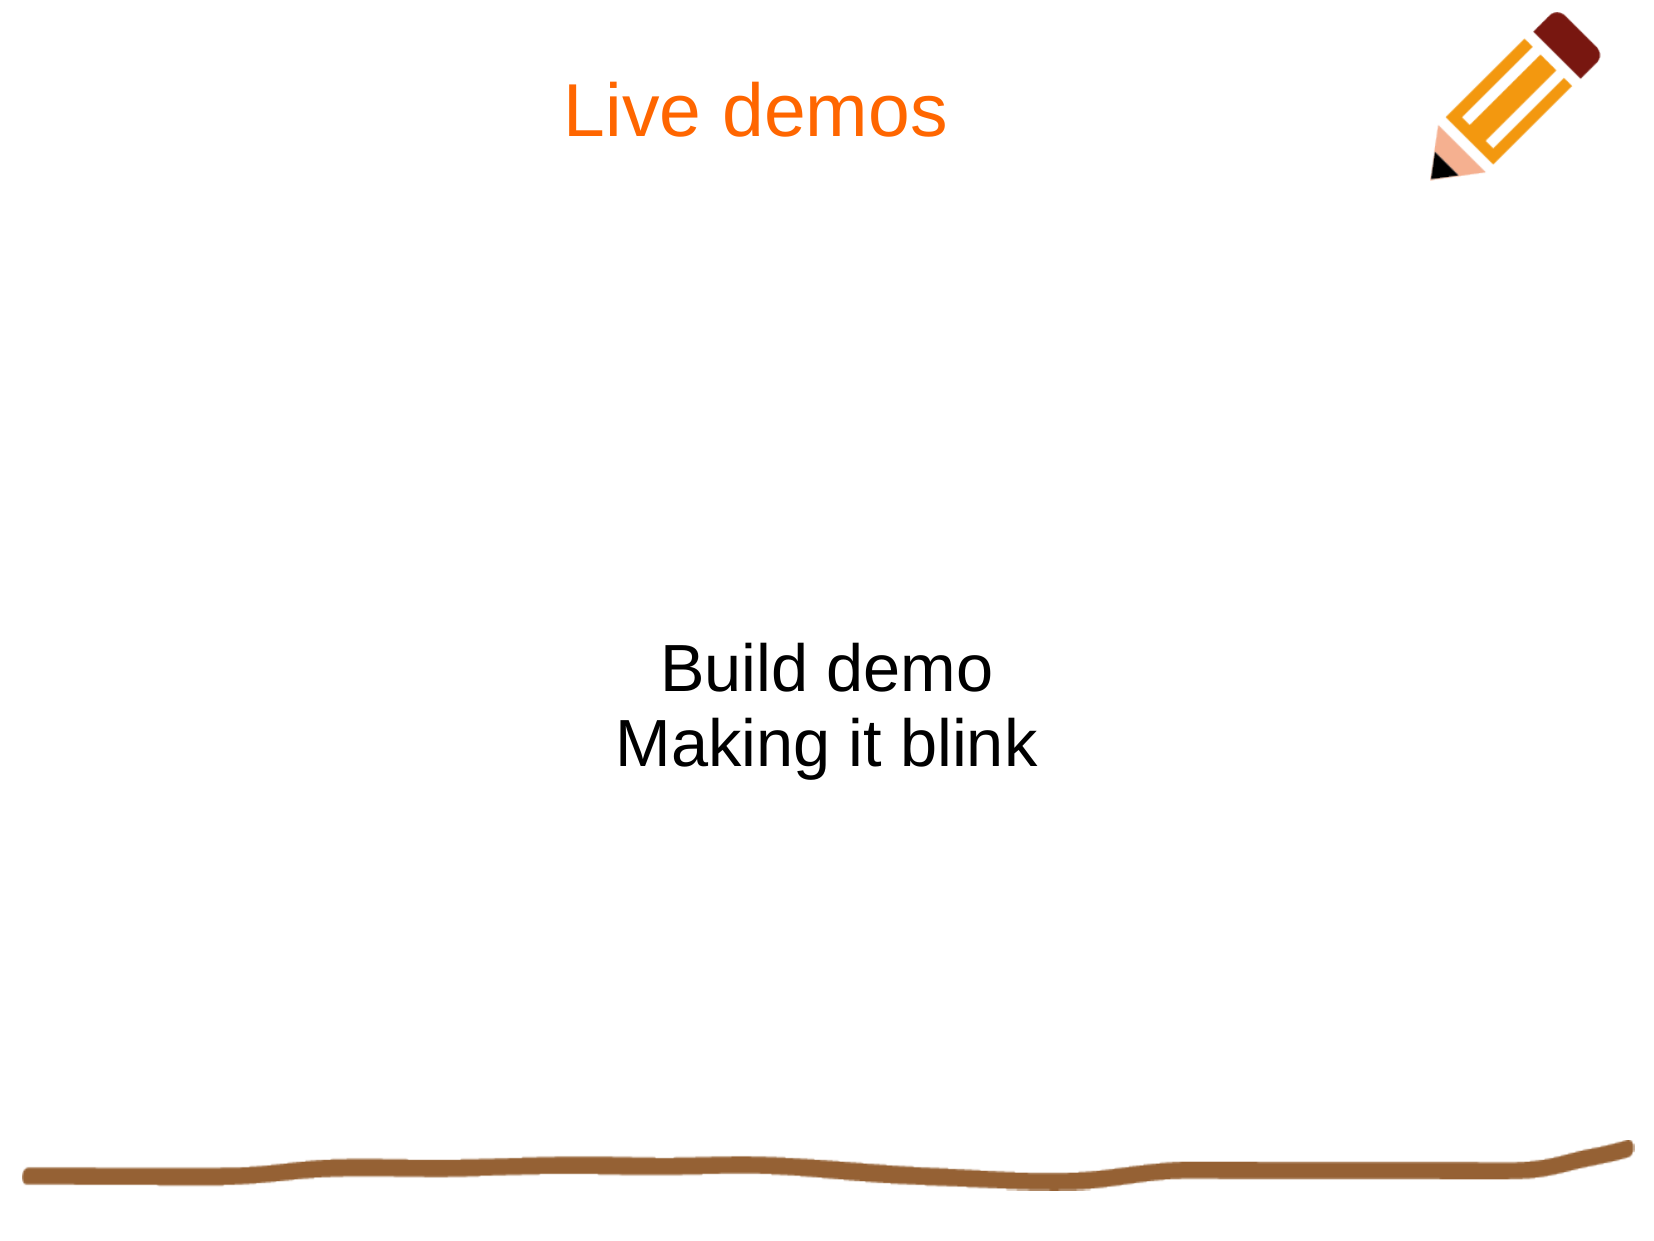

# Live demos
Build demo
Making it blink